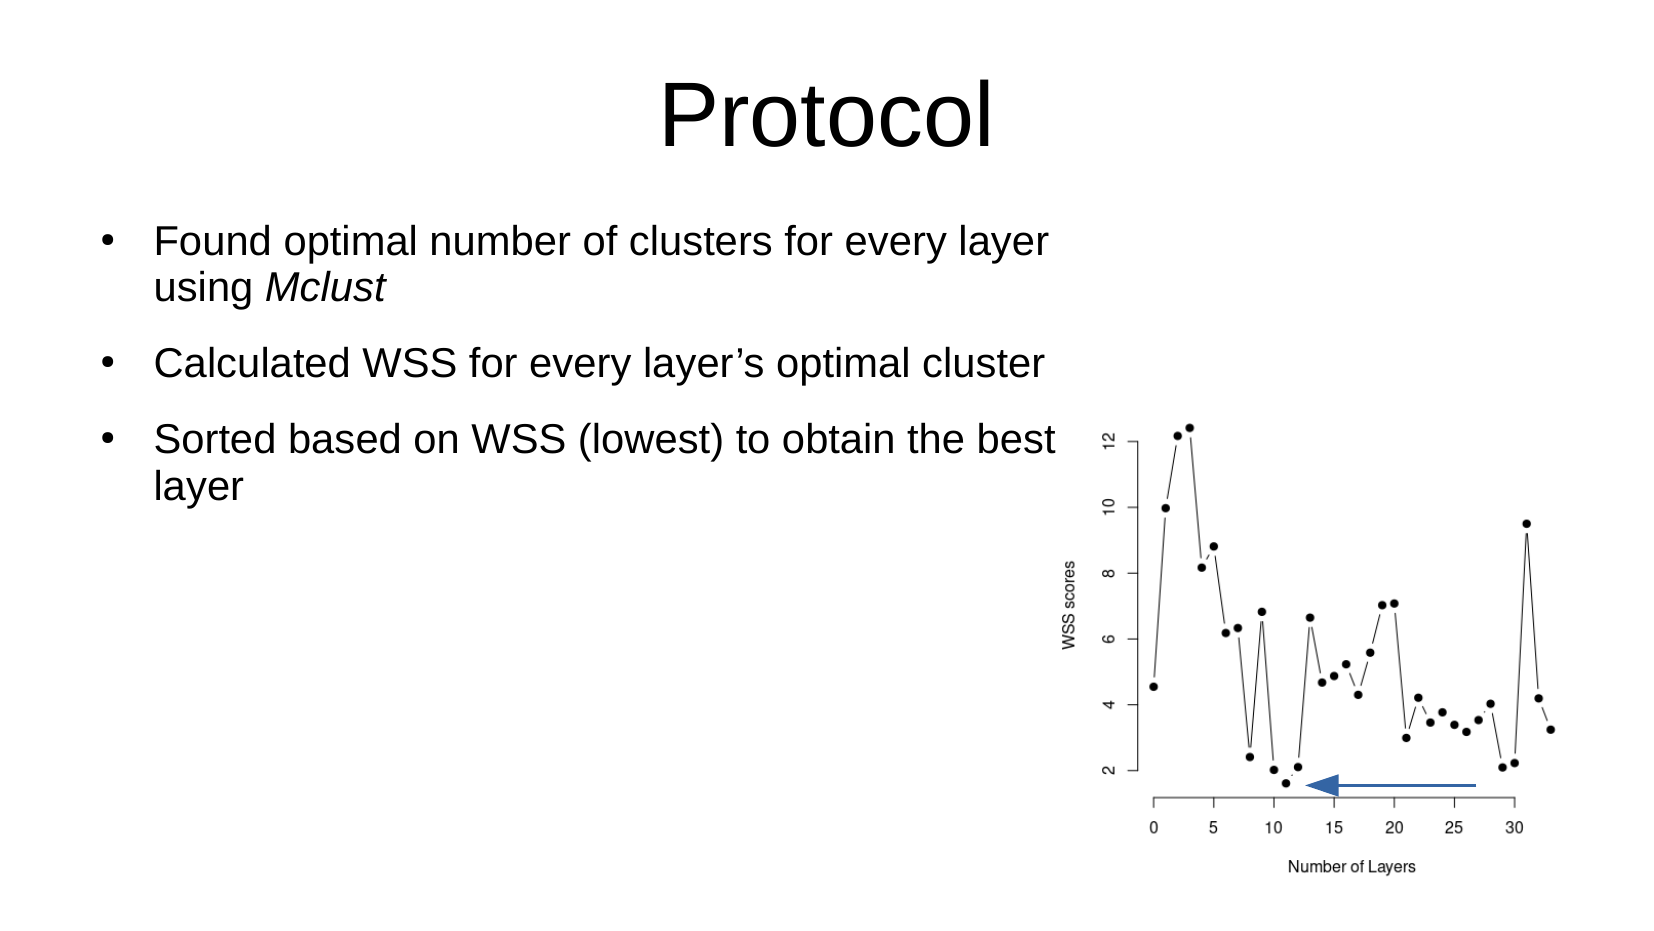

# Protocol
Found optimal number of clusters for every layer using Mclust
Calculated WSS for every layer’s optimal cluster
Sorted based on WSS (lowest) to obtain the best layer